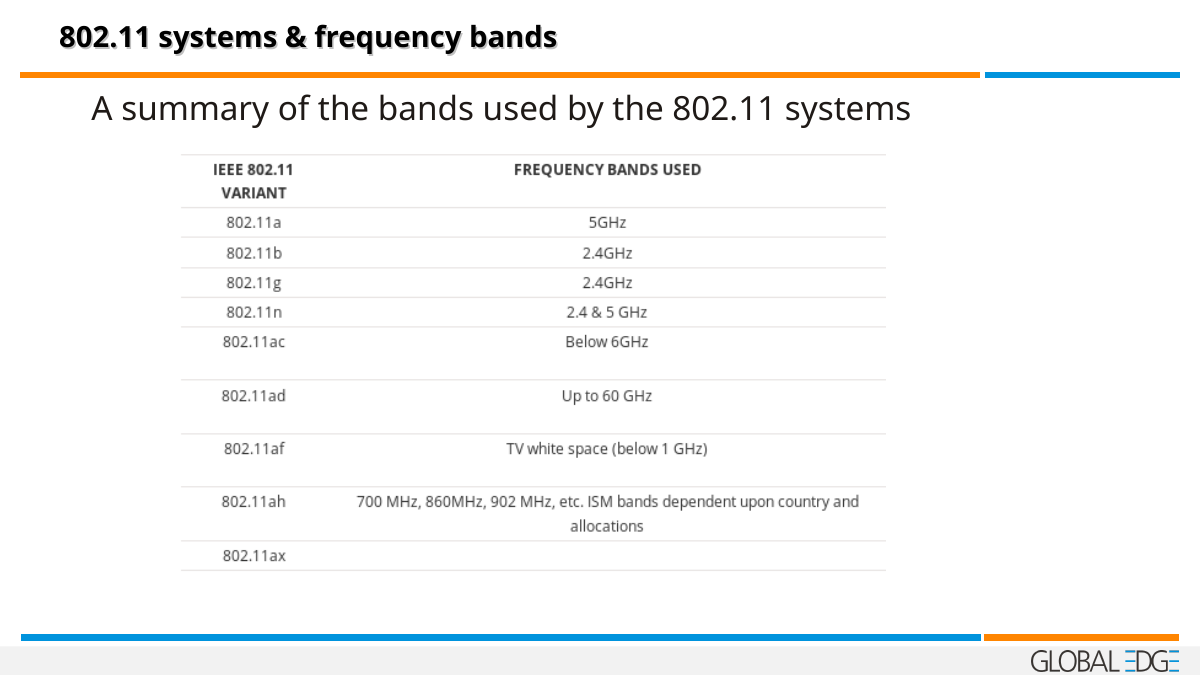

# 802.11 systems & frequency bands
A summary of the bands used by the 802.11 systems